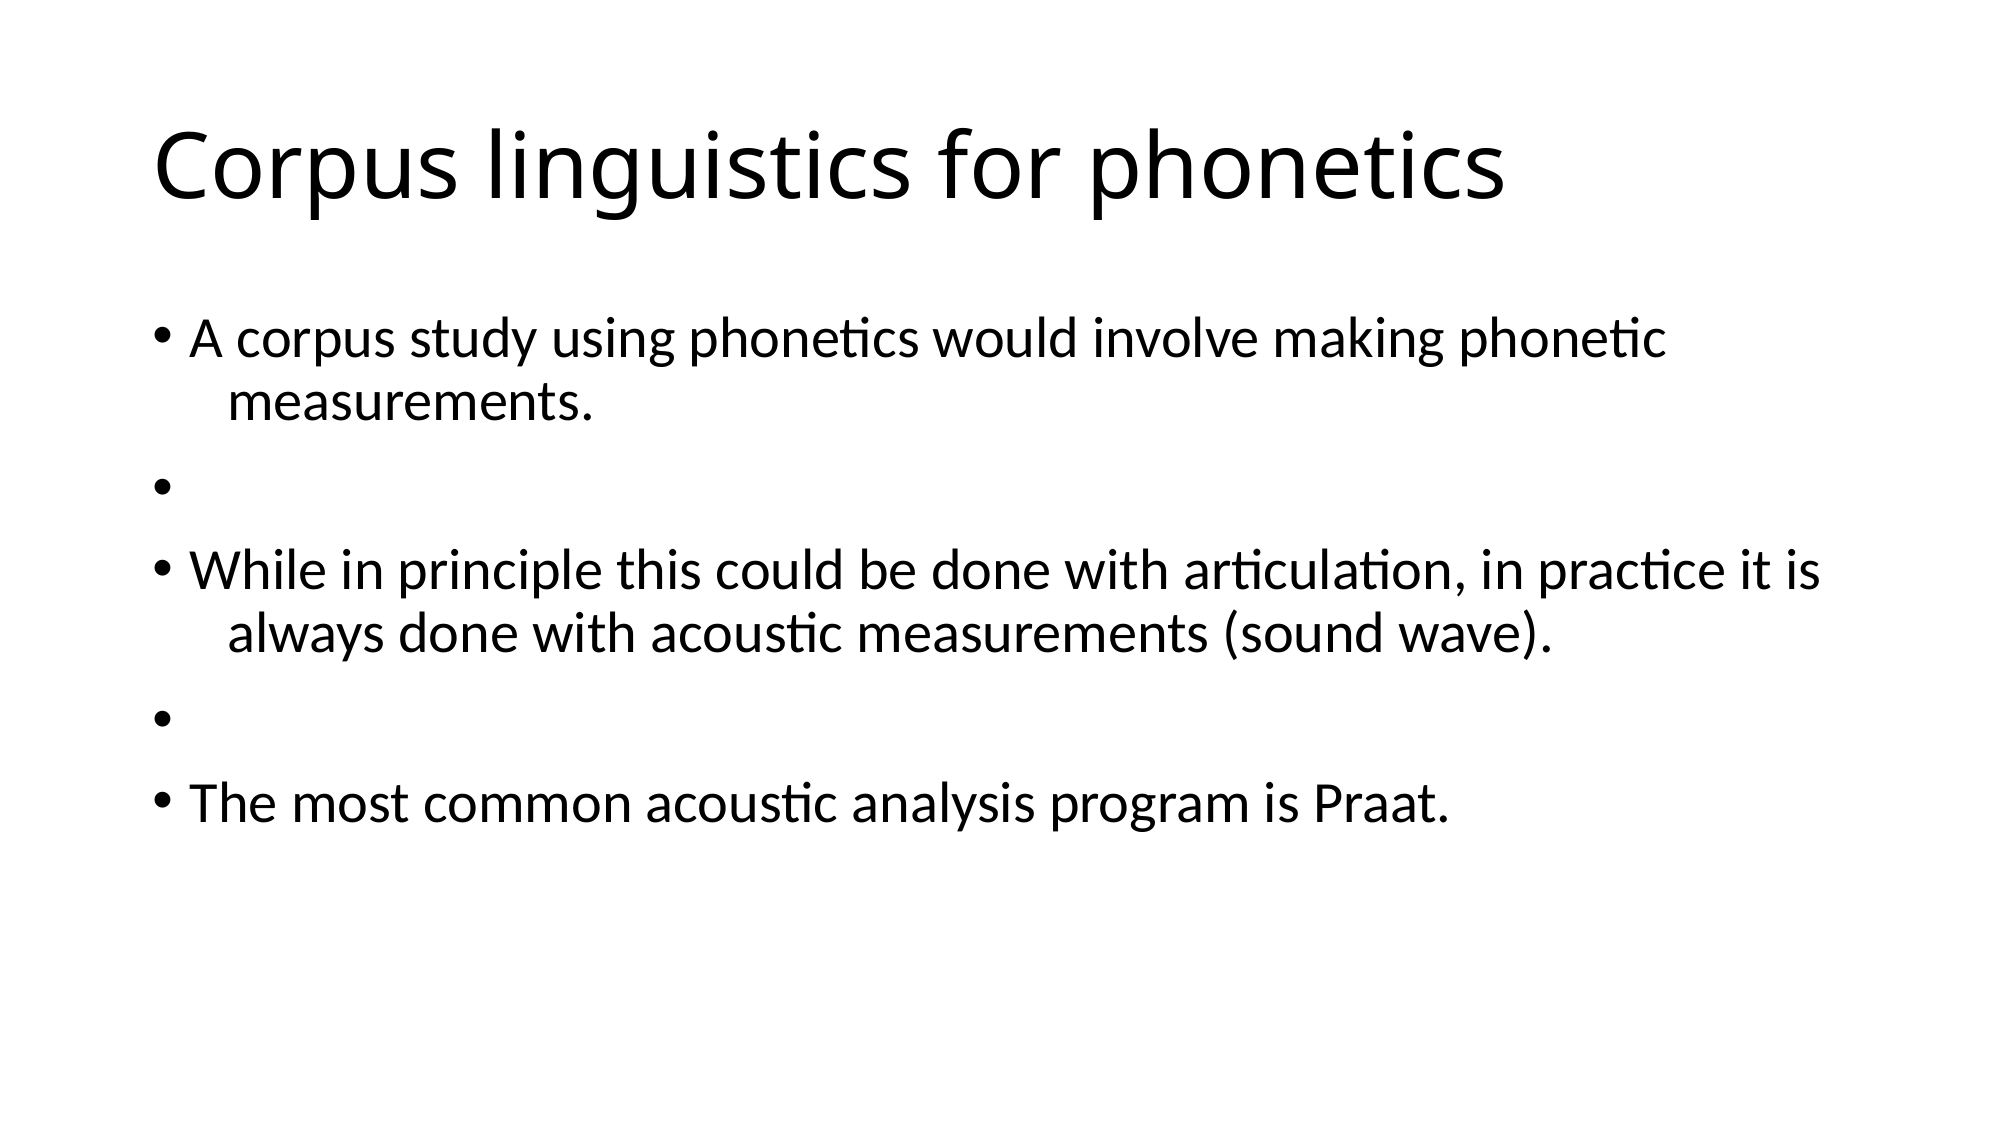

# Corpus linguistics for phonetics
A corpus study using phonetics would involve making phonetic measurements.
While in principle this could be done with articulation, in practice it is always done with acoustic measurements (sound wave).
The most common acoustic analysis program is Praat.